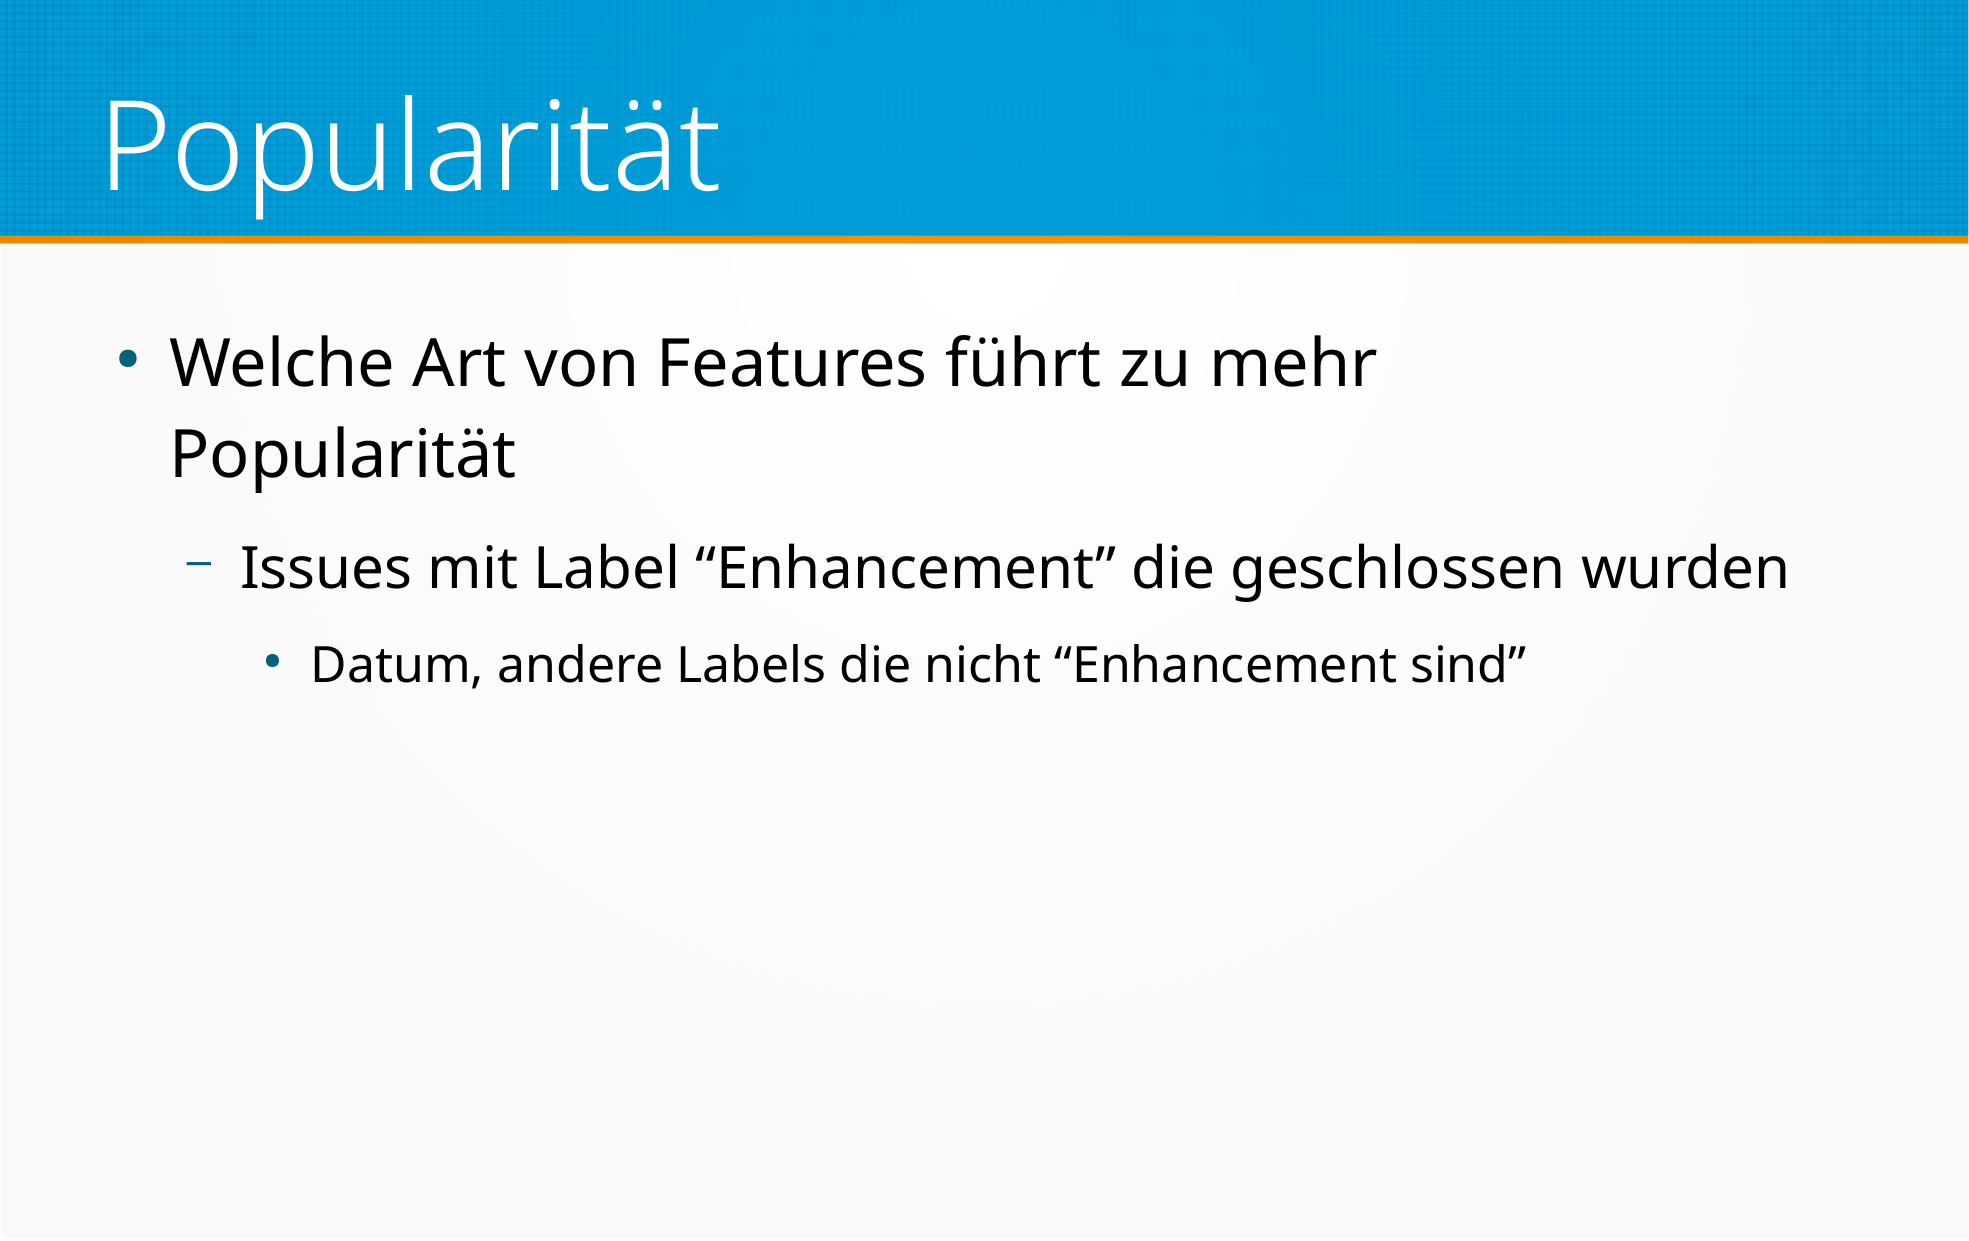

# Popularität
Welche Art von Features führt zu mehr
Popularität
Issues mit Label “Enhancement” die geschlossen wurden
Datum, andere Labels die nicht “Enhancement sind”